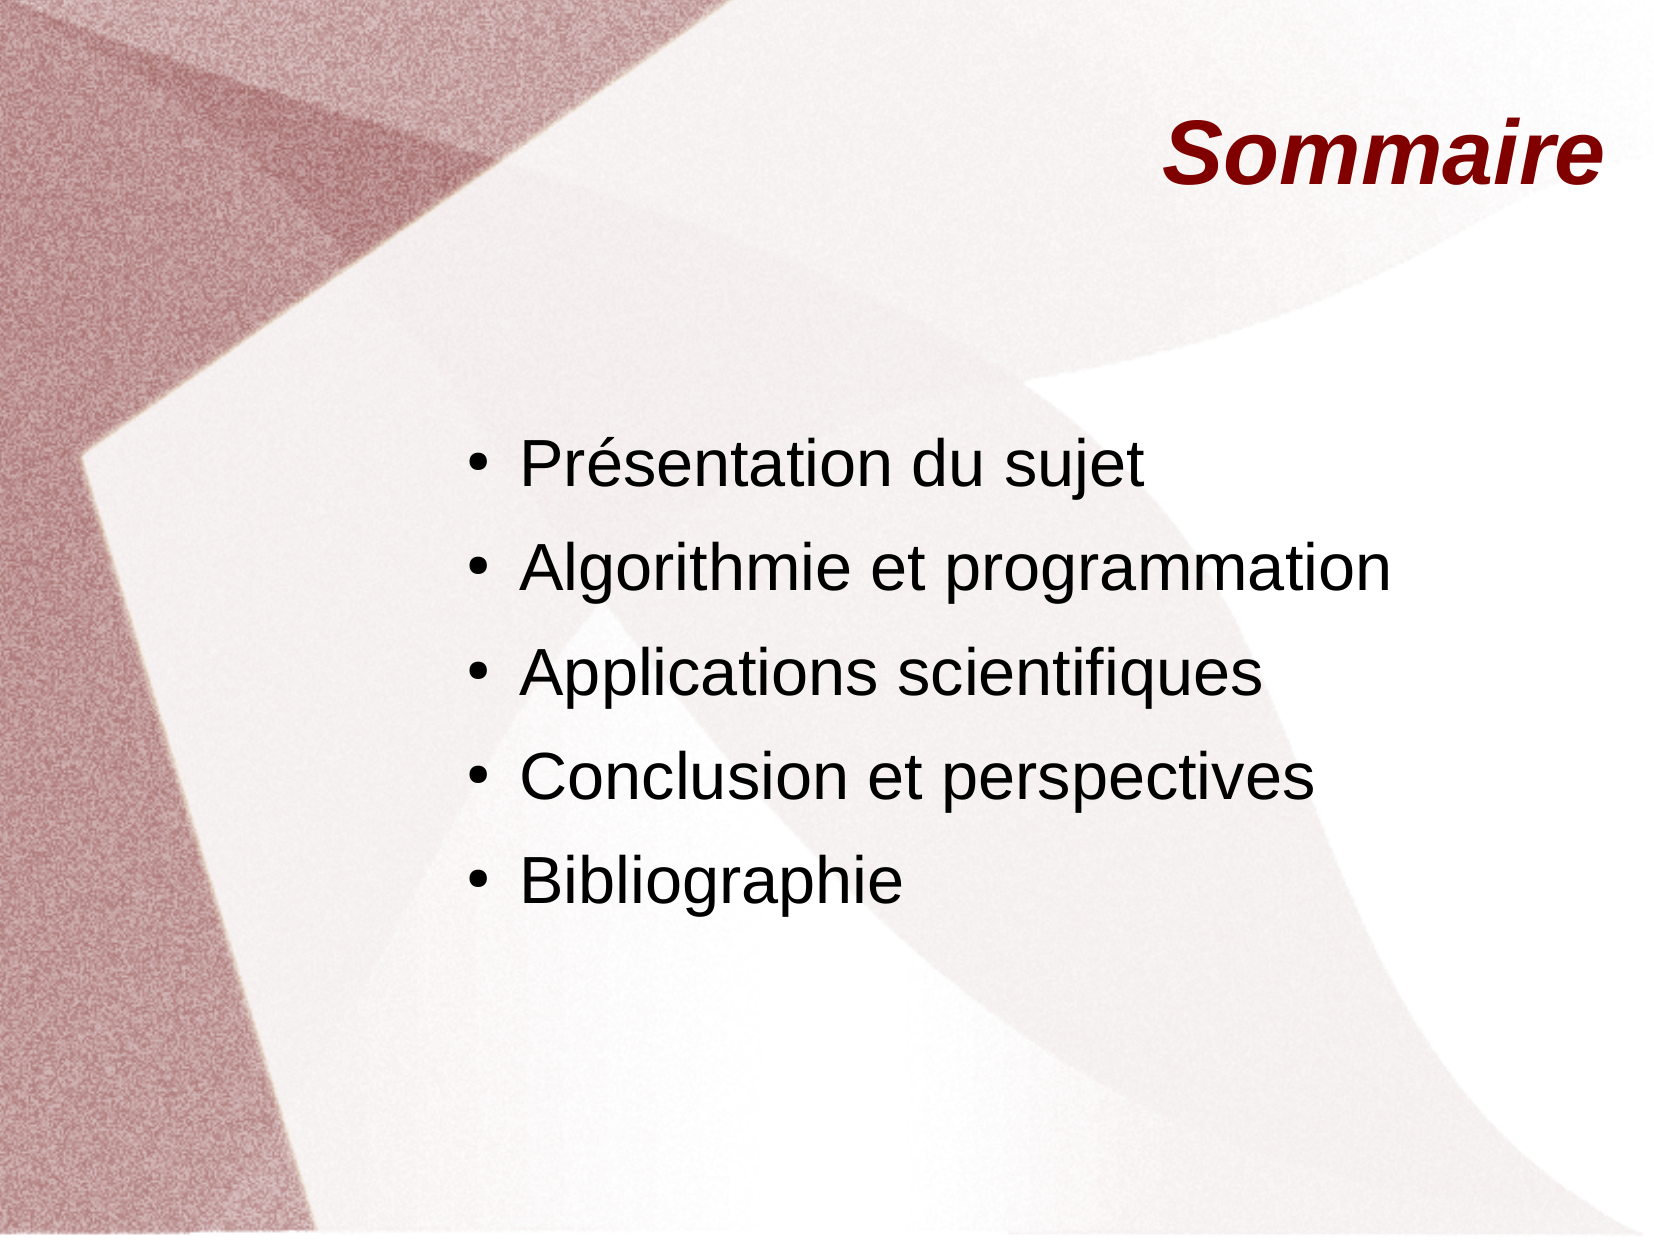

# Sommaire
Présentation du sujet
Algorithmie et programmation
Applications scientifiques
Conclusion et perspectives
Bibliographie